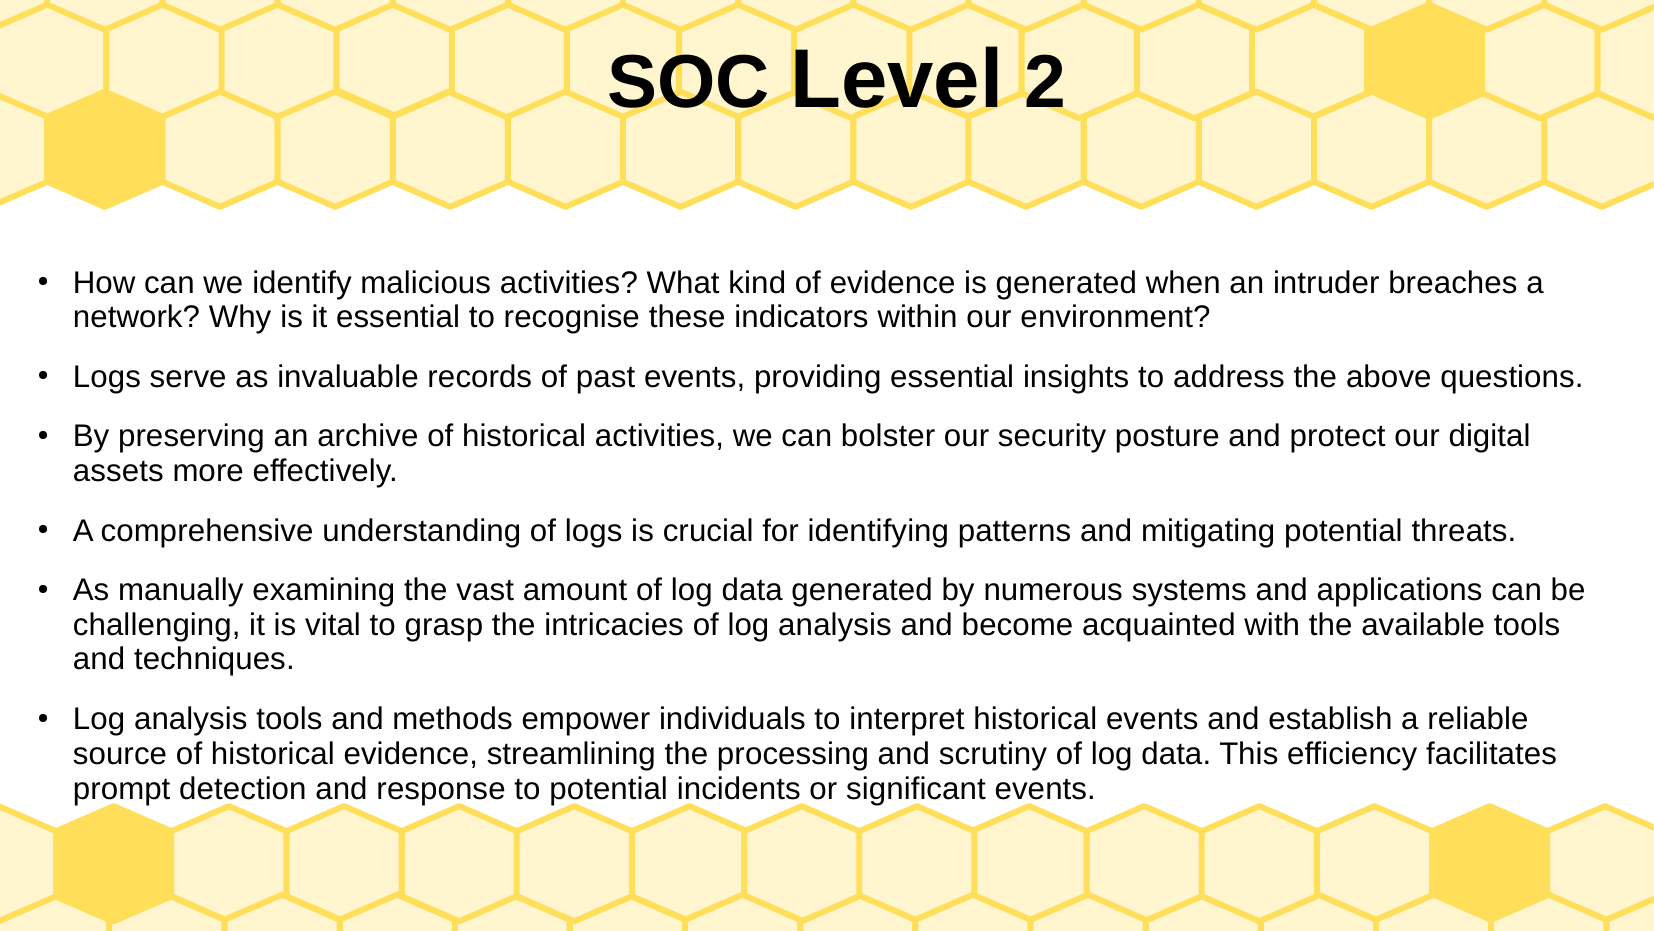

# SOC Level 2
How can we identify malicious activities? What kind of evidence is generated when an intruder breaches a network? Why is it essential to recognise these indicators within our environment?
Logs serve as invaluable records of past events, providing essential insights to address the above questions.
By preserving an archive of historical activities, we can bolster our security posture and protect our digital assets more effectively.
A comprehensive understanding of logs is crucial for identifying patterns and mitigating potential threats.
As manually examining the vast amount of log data generated by numerous systems and applications can be challenging, it is vital to grasp the intricacies of log analysis and become acquainted with the available tools and techniques.
Log analysis tools and methods empower individuals to interpret historical events and establish a reliable source of historical evidence, streamlining the processing and scrutiny of log data. This efficiency facilitates prompt detection and response to potential incidents or significant events.